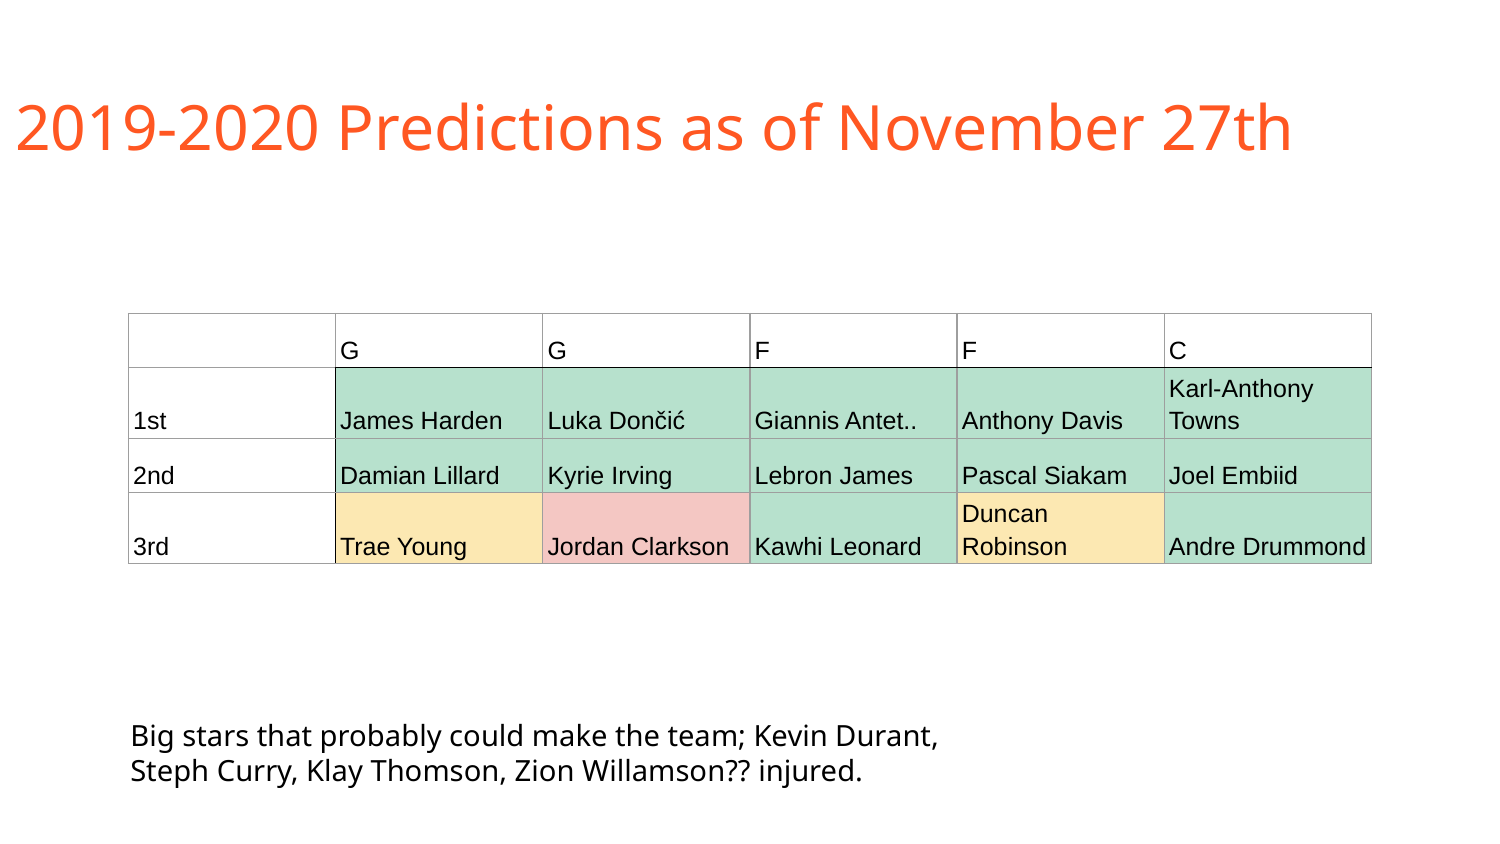

# 2019-2020 Predictions as of November 27th
| | G | G | F | F | C |
| --- | --- | --- | --- | --- | --- |
| 1st | James Harden | Luka Dončić | Giannis Antet.. | Anthony Davis | Karl-Anthony Towns |
| 2nd | Damian Lillard | Kyrie Irving | Lebron James | Pascal Siakam | Joel Embiid |
| 3rd | Trae Young | Jordan Clarkson | Kawhi Leonard | Duncan Robinson | Andre Drummond |
Big stars that probably could make the team; Kevin Durant, Steph Curry, Klay Thomson, Zion Willamson?? injured.